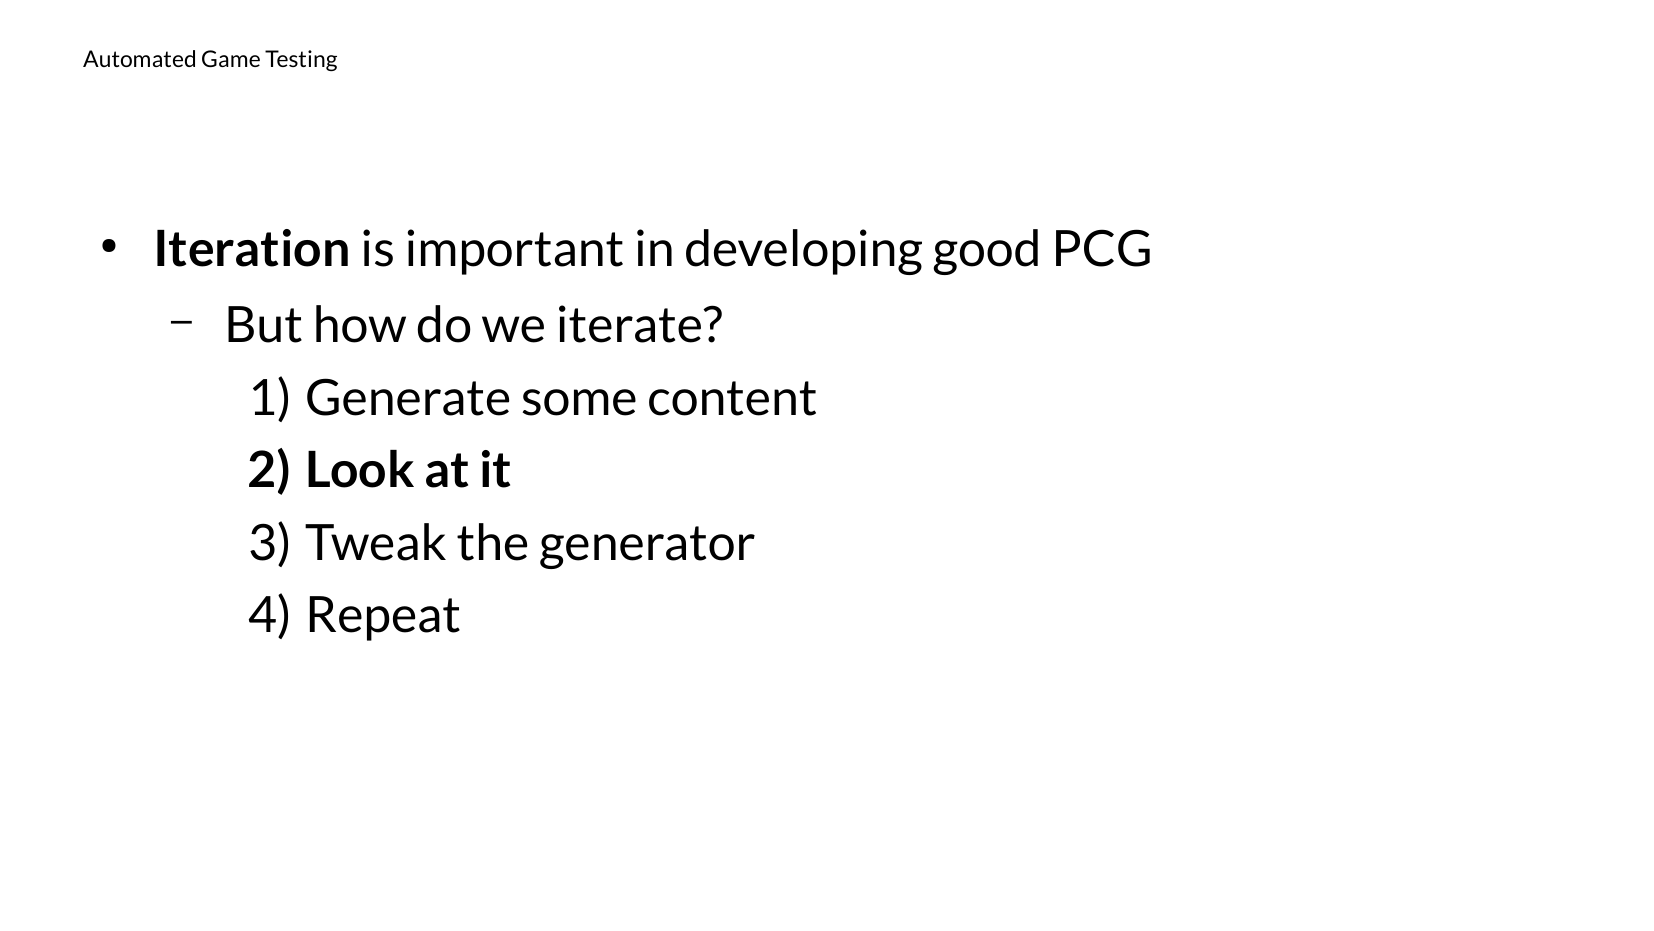

# Automated Game Testing
Iteration is important in developing good PCG
But how do we iterate?
 Generate some content
 Look at it
 Tweak the generator
 Repeat